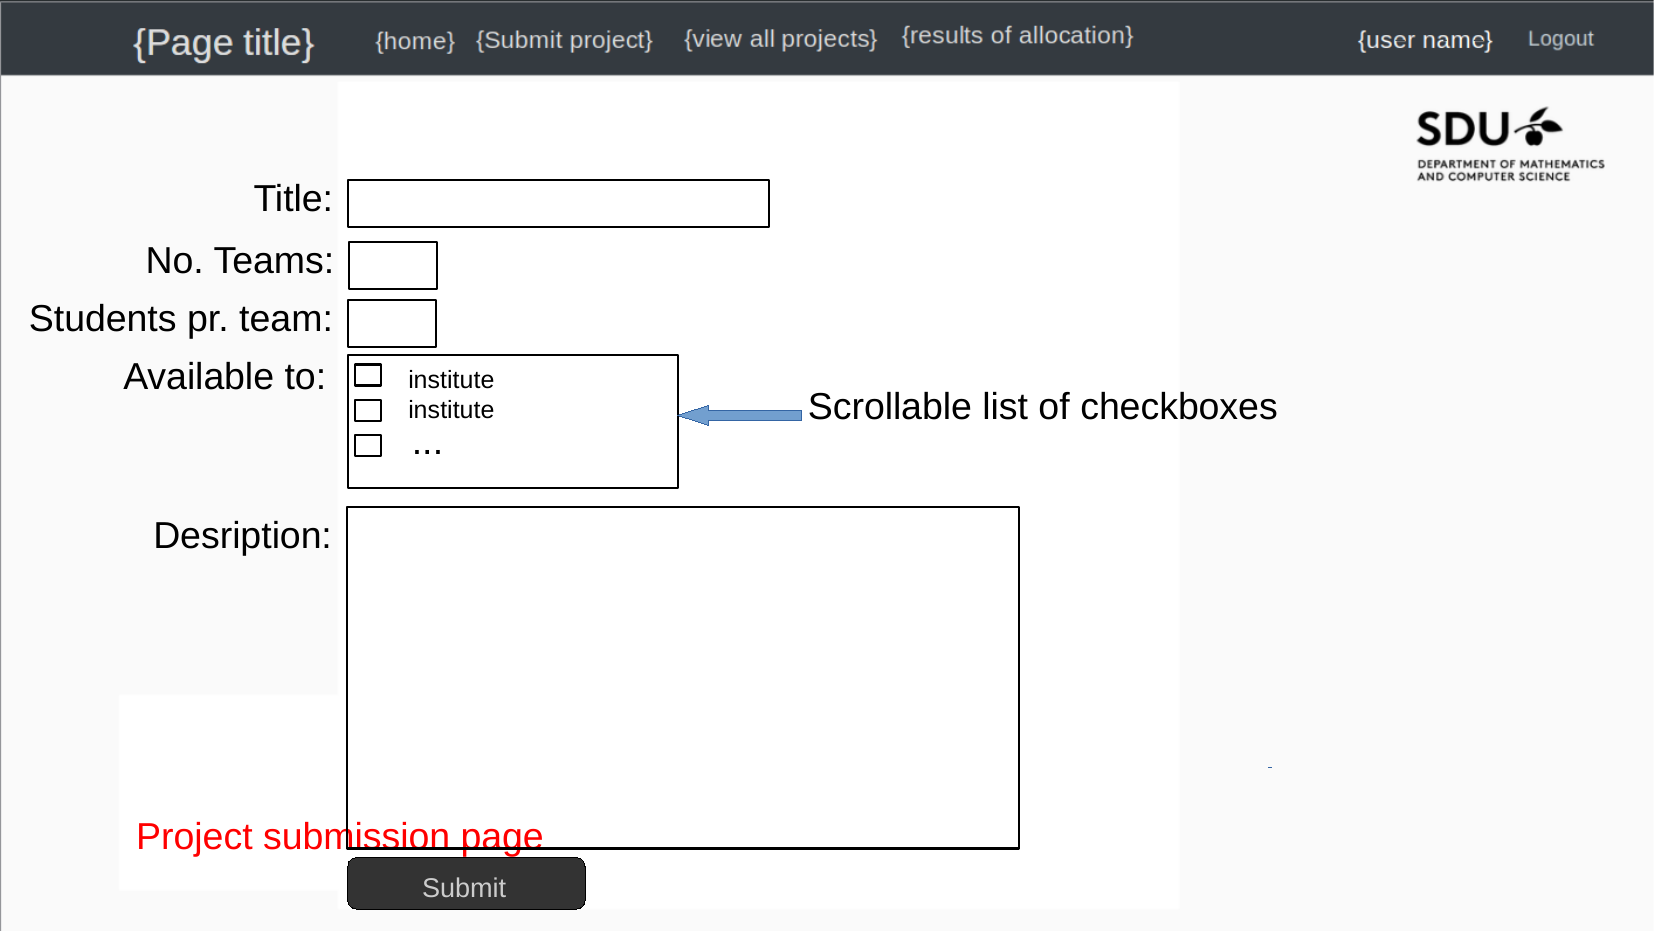

Title:
No. Teams:
Students pr. team:
Available to:
institute
Scrollable list of checkboxes
institute
...
Desription:
Project submission page
Submit